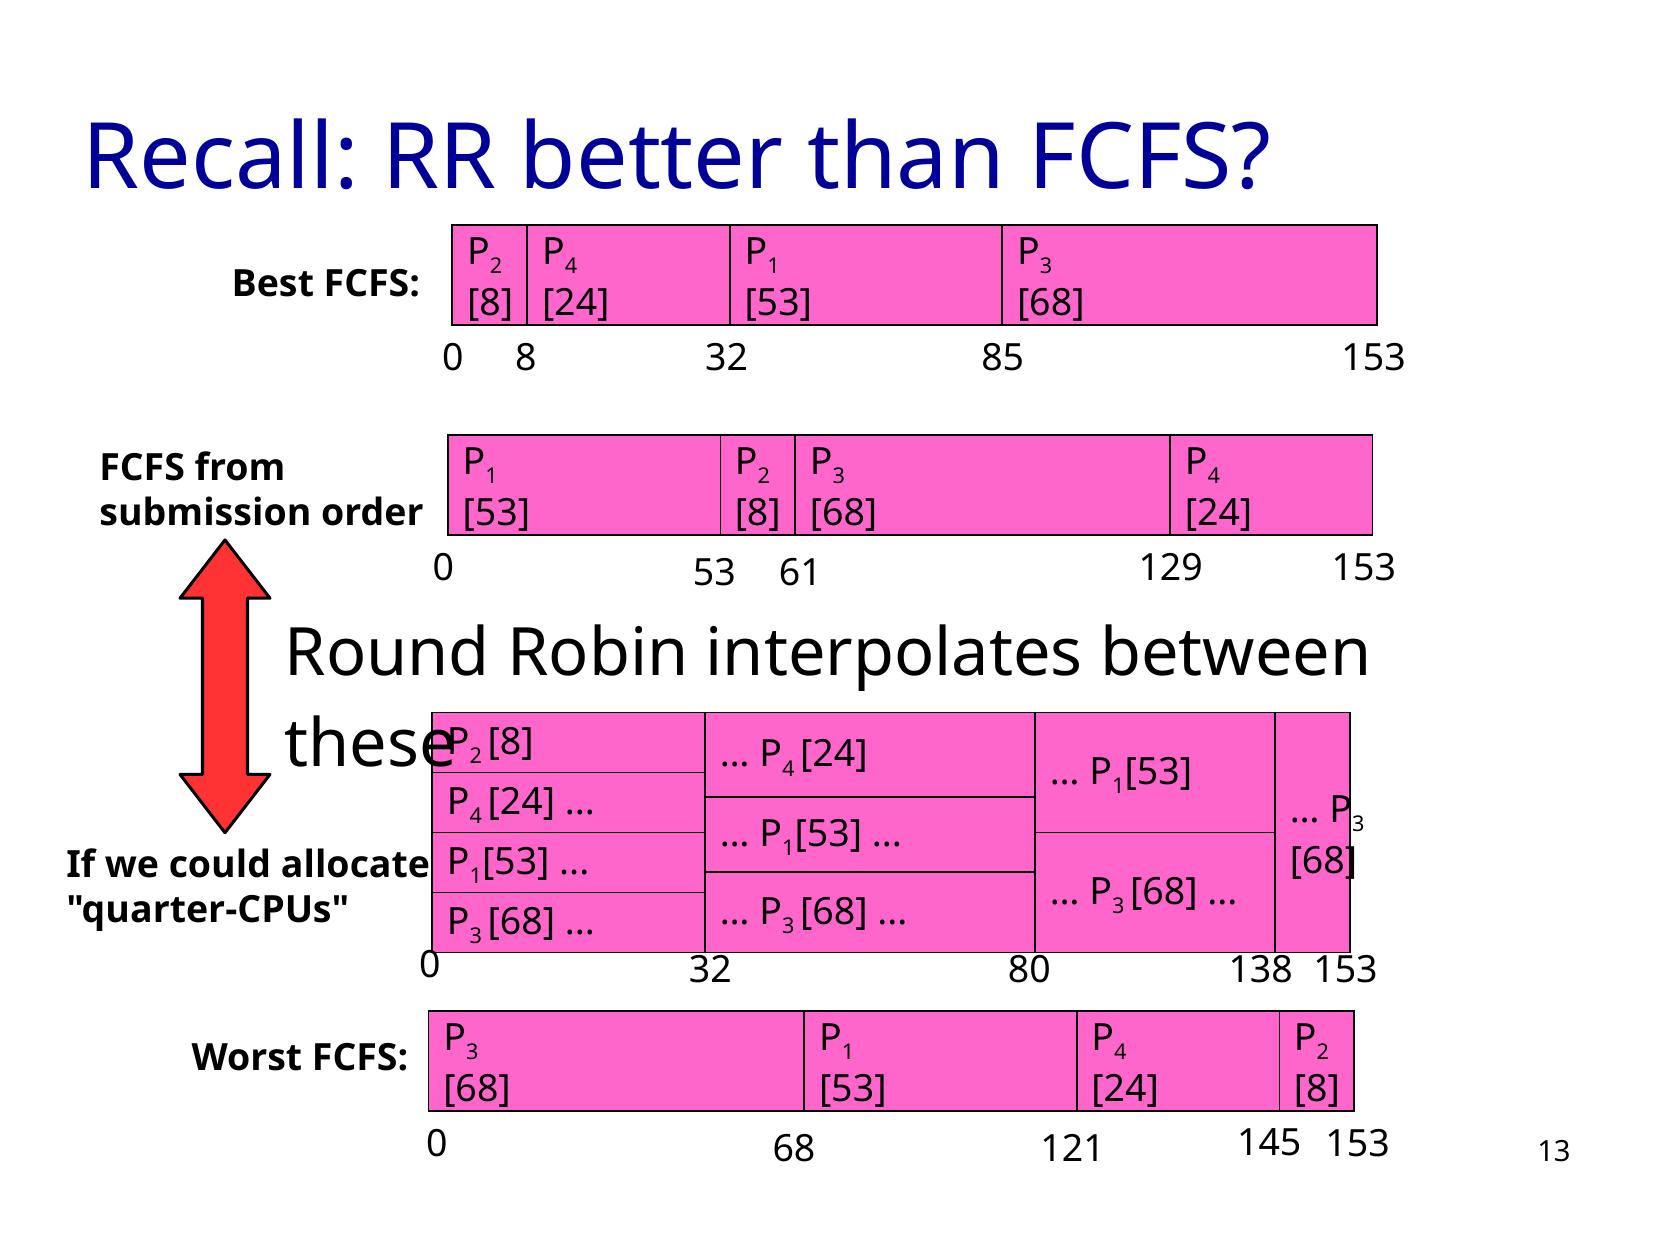

# Recall: RR better than FCFS?
P2
[8]
P4
[24]
P1
[53]
P3
[68]
0
8
32
85
153
Best FCFS:
P1
[53]
P2
[8]
P3
[68]
P4
[24]
0
129
153
53
61
FCFS from
submission order
Round Robin interpolates between these
P2 [8]
… P4 [24]
… P1[53]
… P3
[68]
P4 [24] ...
… P1[53] ...
P1[53] ...
… P3 [68] ...
… P3 [68] ...
P3 [68] ...
0
32
80
138
153
If we could allocate
"quarter-CPUs"
P3
[68]
P1
[53]
P4
[24]
P2
[8]
145
0
153
68
121
Worst FCFS:
13